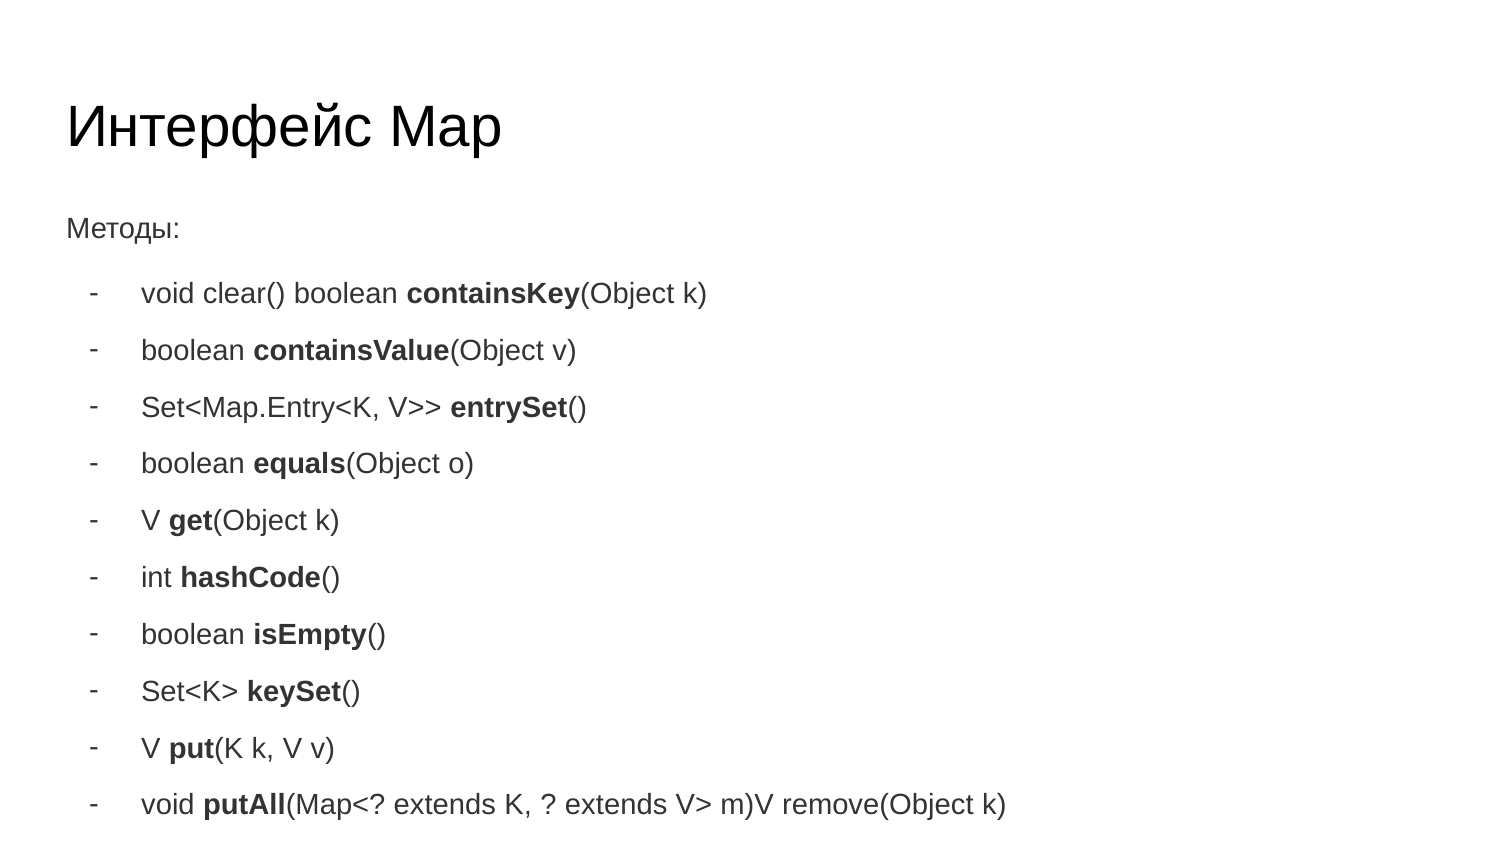

# Интерфейс Map
Методы:
void clear() boolean containsKey(Object k)
boolean containsValue(Object v)
Set<Map.Entry<K, V>> entrySet()
boolean equals(Object o)
V get(Object k)
int hashCode()
boolean isEmpty()
Set<K> keySet()
V put(K k, V v)
void putAll(Map<? extends K, ? extends V> m)V remove(Object k)
int size()
Collection<V> values()